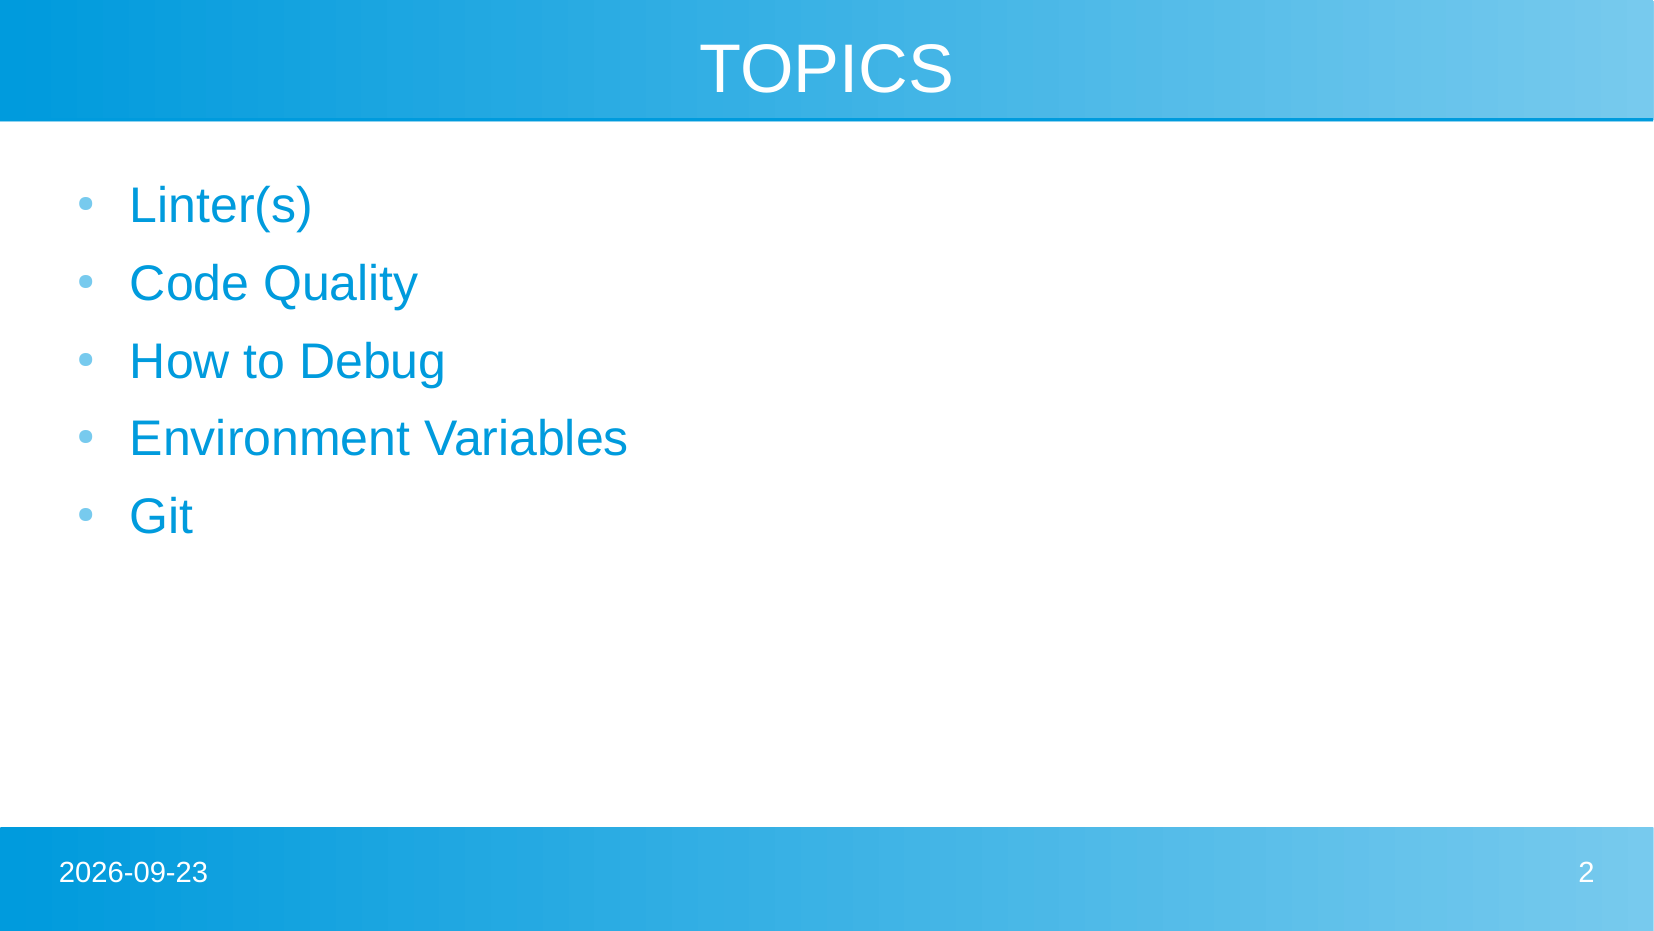

# TOPICS
Linter(s)
Code Quality
How to Debug
Environment Variables
Git
2